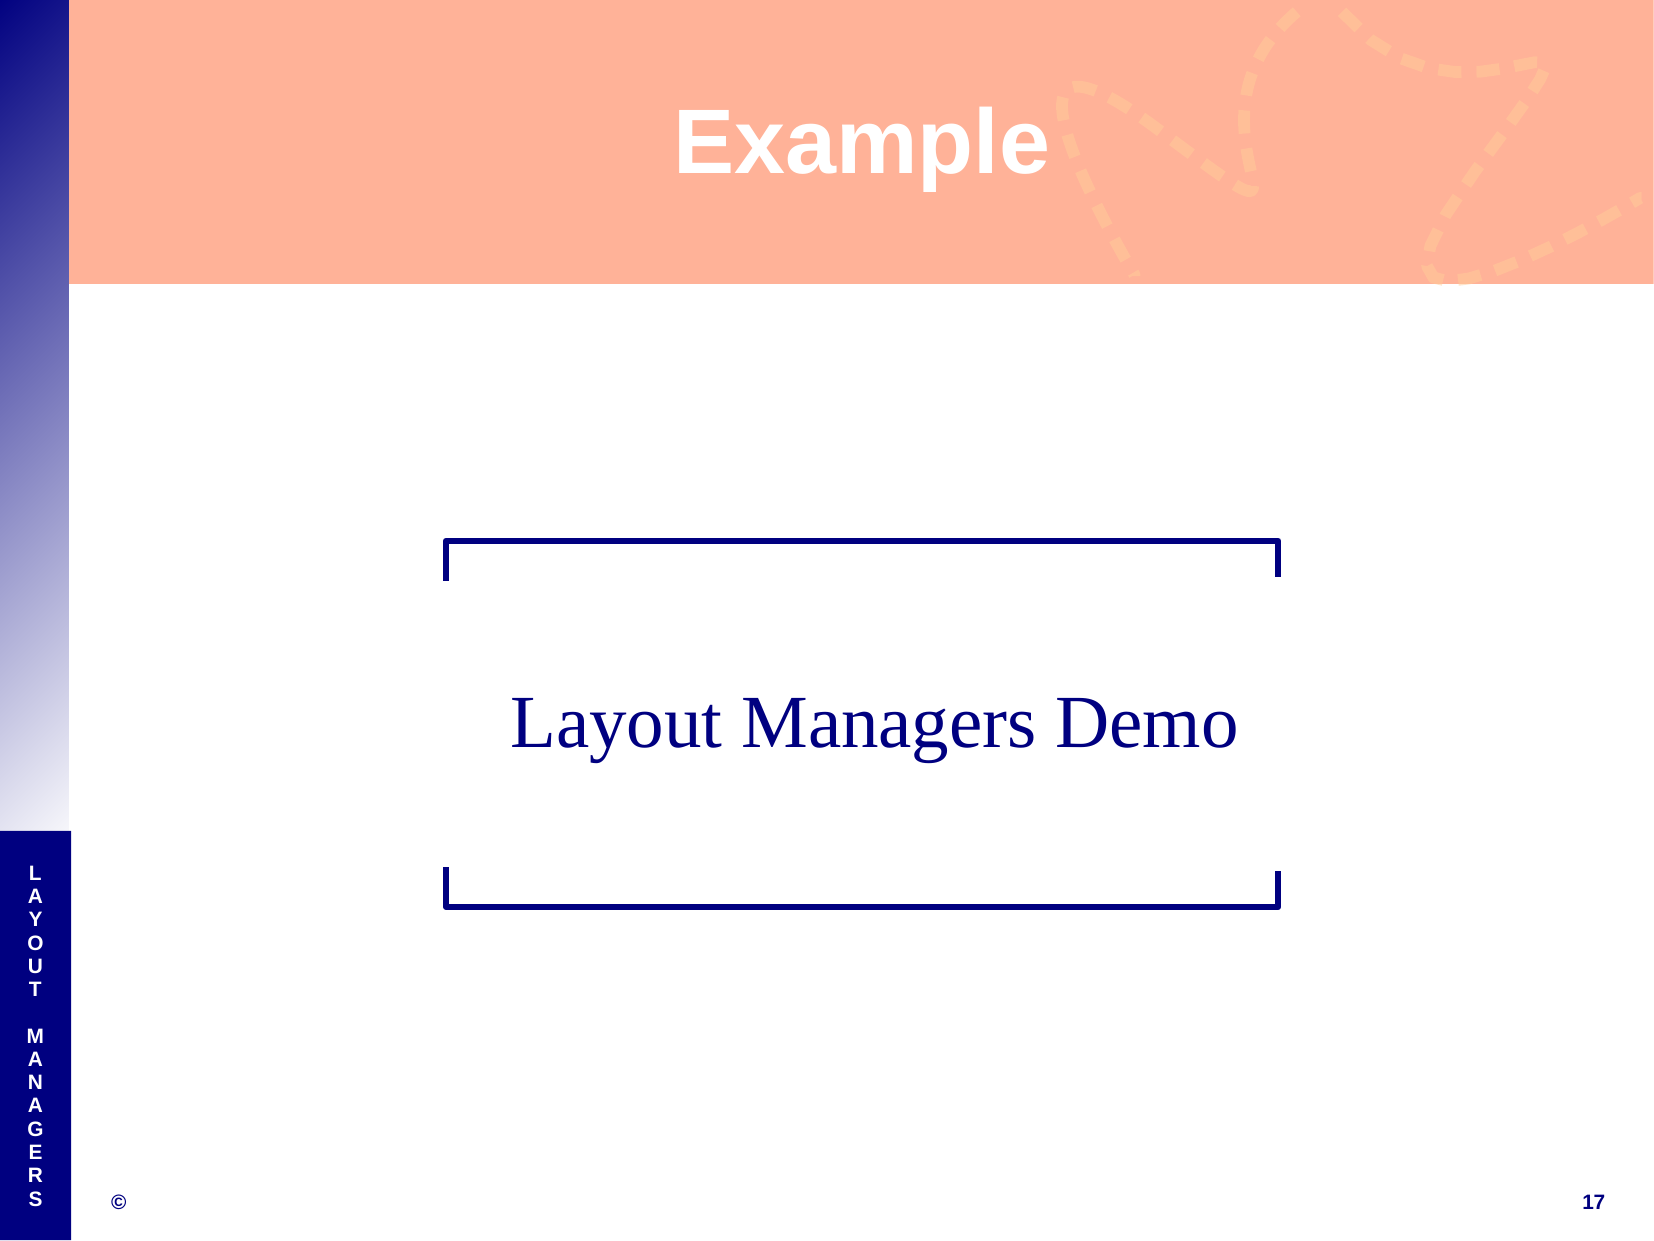

# Example
Layout Managers Demo
L
A
Y
O
U
T
M
A
N
A
G
E
R
S